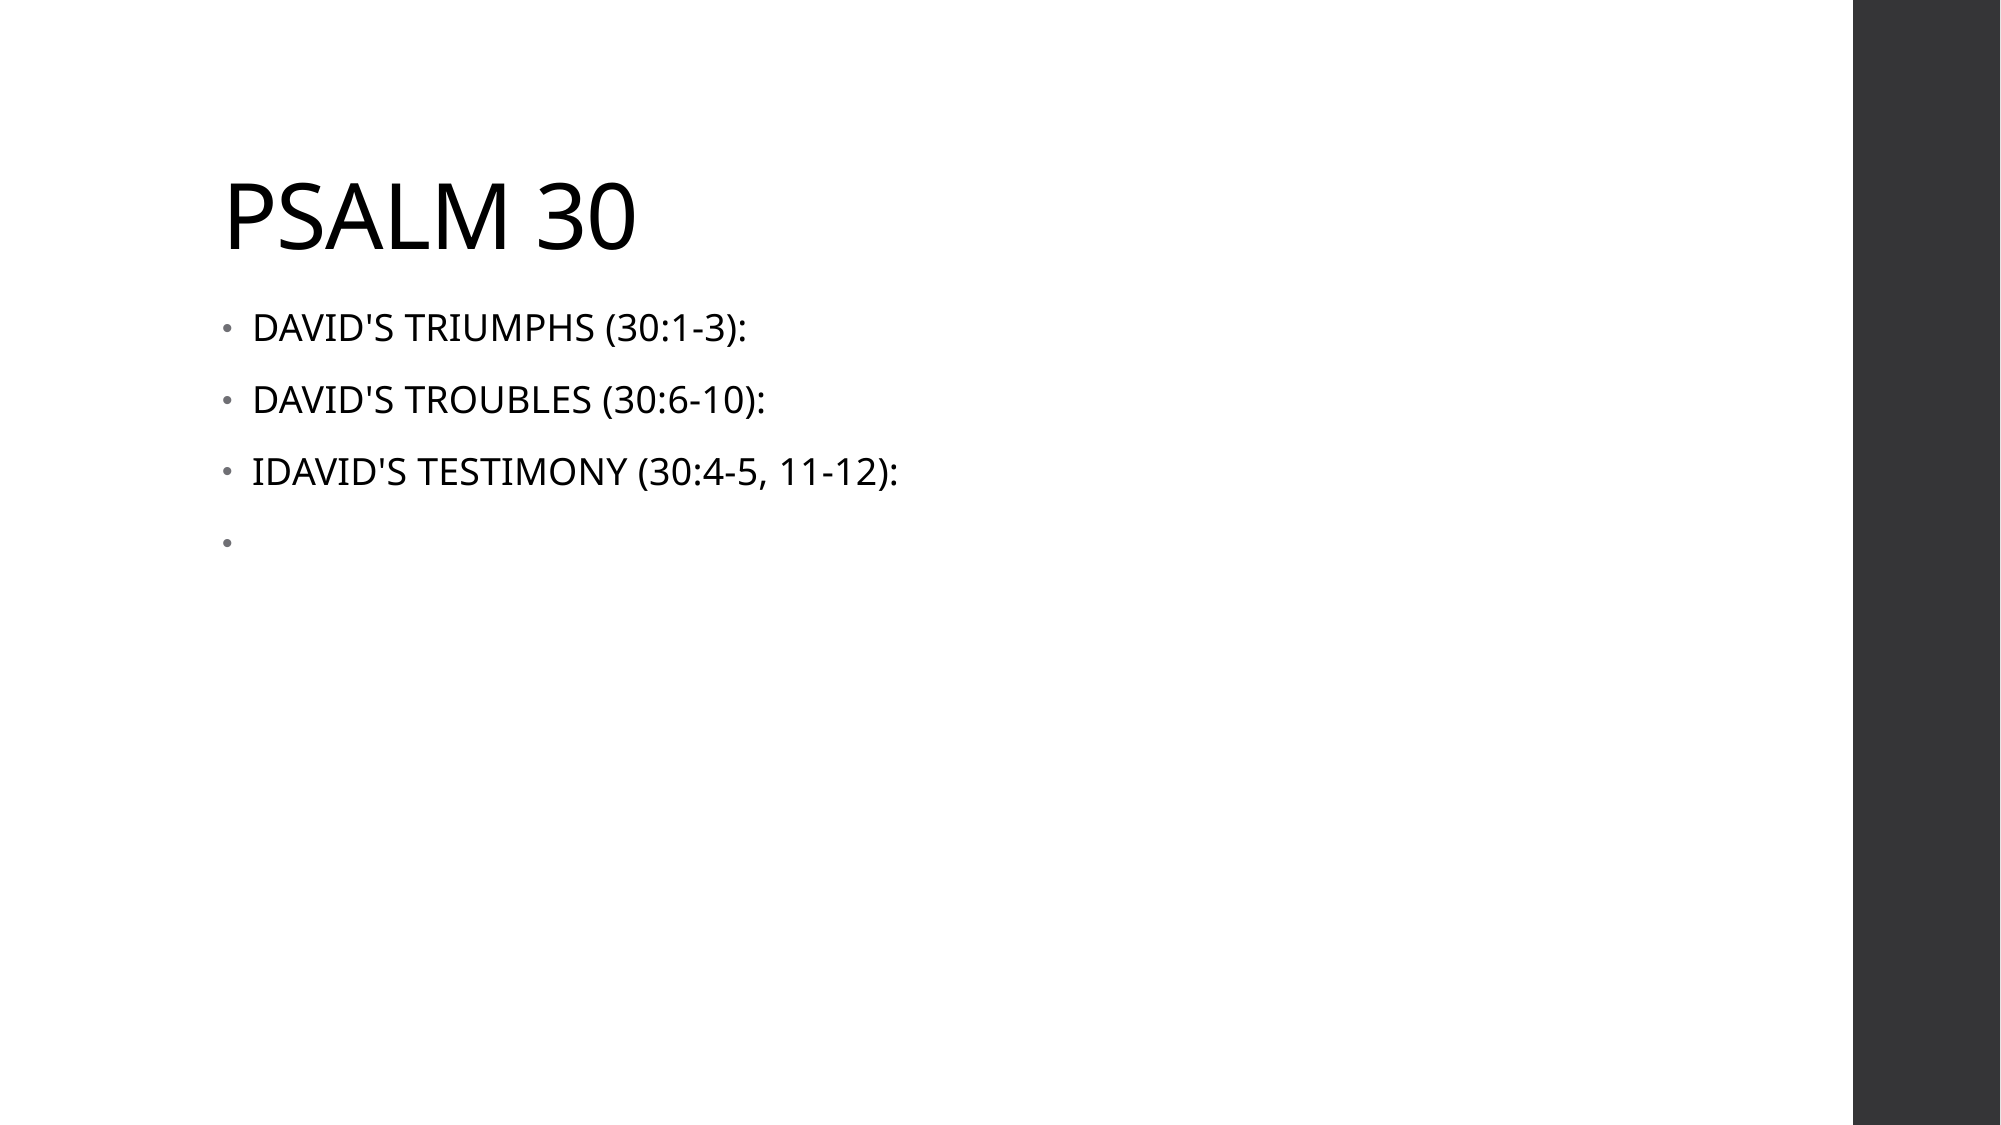

# PSALM 30
DAVID'S TRIUMPHS (30:1-3):
DAVID'S TROUBLES (30:6-10):
IDAVID'S TESTIMONY (30:4-5, 11-12):